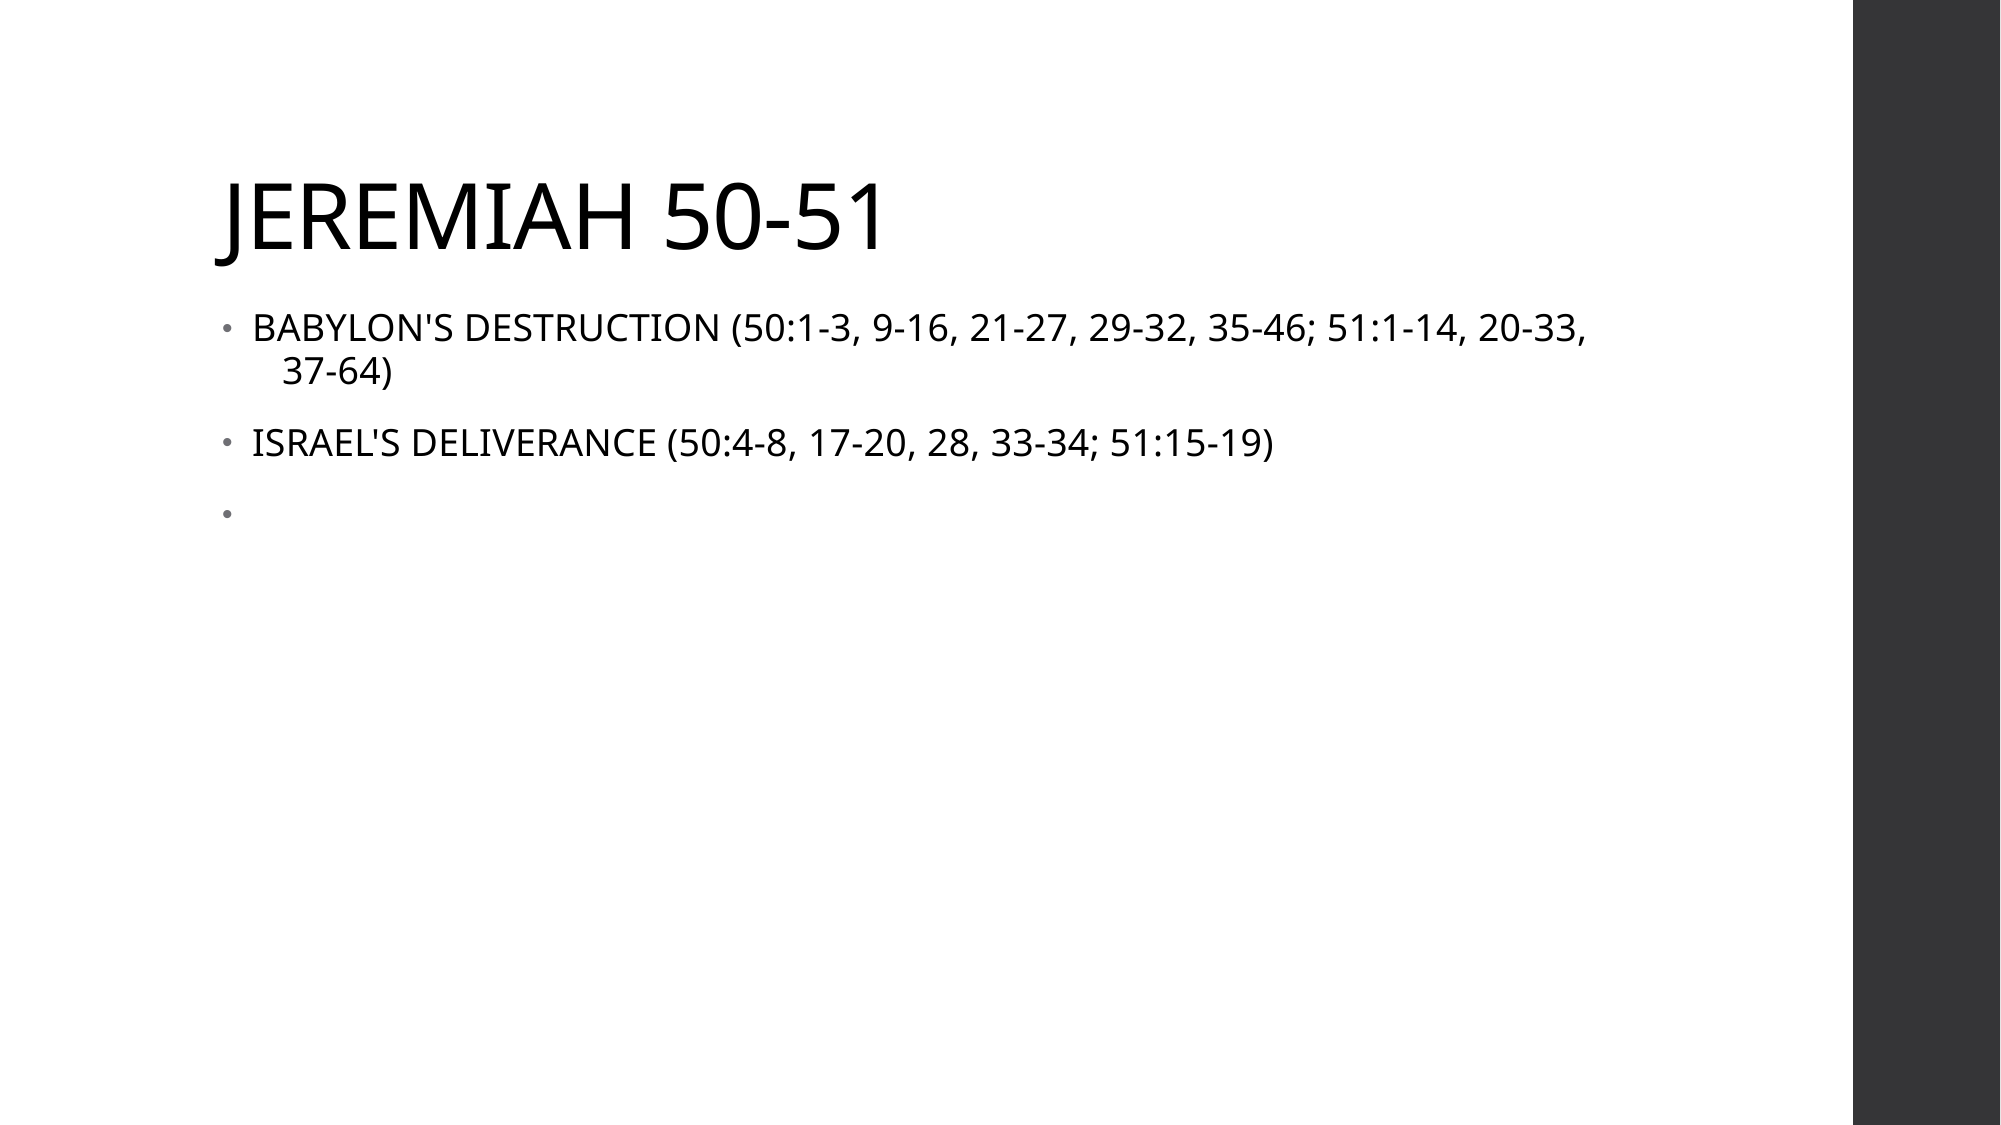

# JEREMIAH 50-51
BABYLON'S DESTRUCTION (50:1-3, 9-16, 21-27, 29-32, 35-46; 51:1-14, 20-33, 37-64)
ISRAEL'S DELIVERANCE (50:4-8, 17-20, 28, 33-34; 51:15-19)